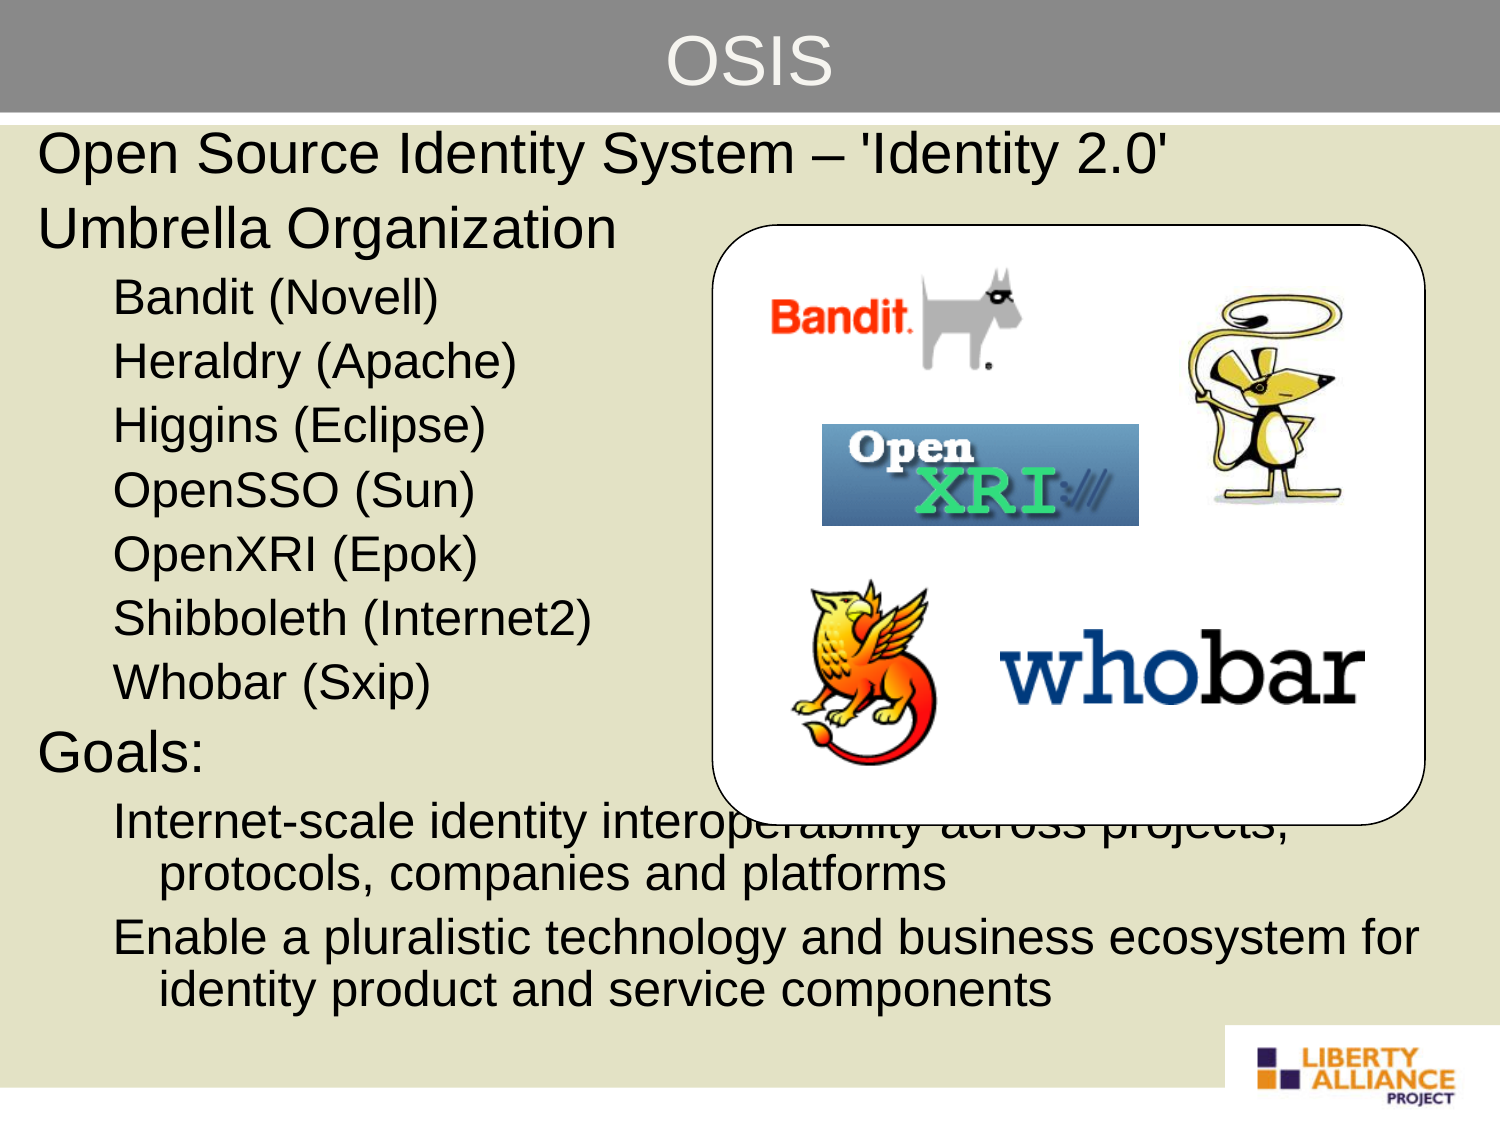

OSIS
# Open Source Identity System – 'Identity 2.0'
Umbrella Organization
Bandit (Novell)
Heraldry (Apache)
Higgins (Eclipse)
OpenSSO (Sun)
OpenXRI (Epok)
Shibboleth (Internet2)
Whobar (Sxip)
Goals:
Internet-scale identity interoperability across projects, protocols, companies and platforms
Enable a pluralistic technology and business ecosystem for identity product and service components